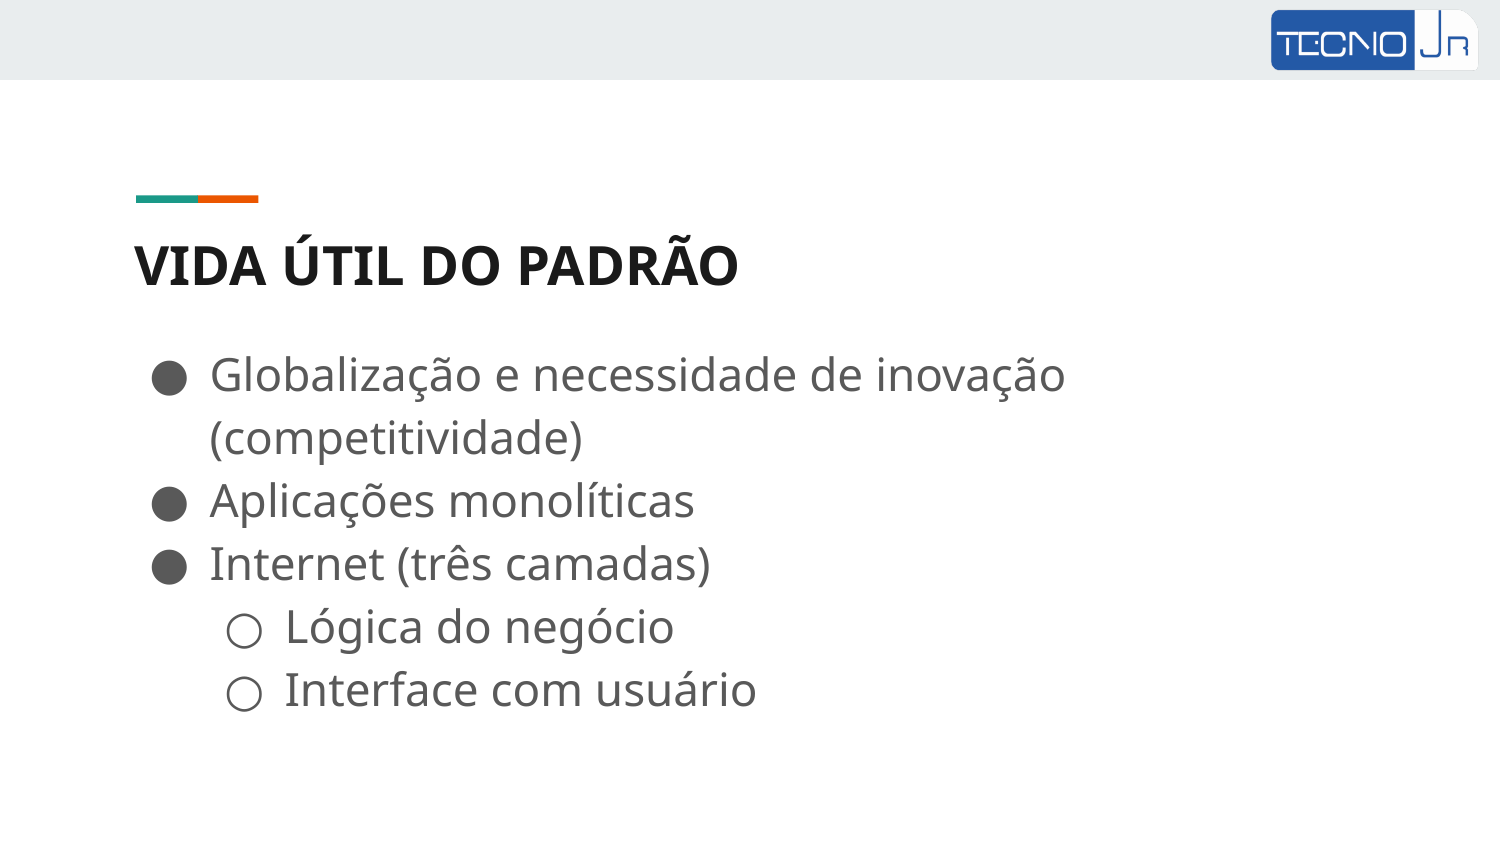

# VIDA ÚTIL DO PADRÃO
Globalização e necessidade de inovação (competitividade)
Aplicações monolíticas
Internet (três camadas)
Lógica do negócio
Interface com usuário